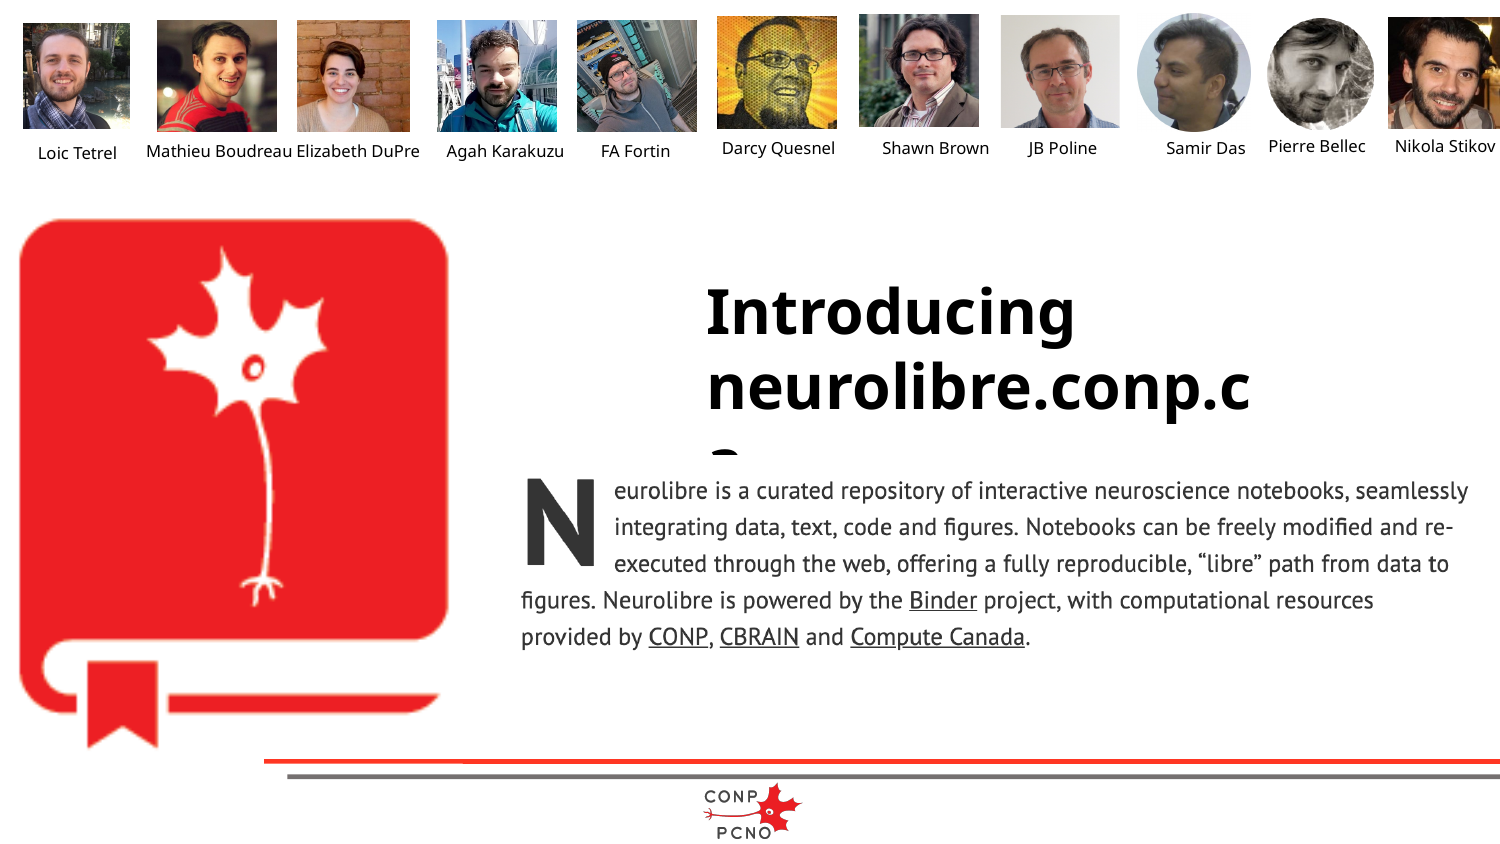

Pierre Bellec
Samir Das
Nikola Stikov
JB Poline
Shawn Brown
Darcy Quesnel
Mathieu Boudreau
Elizabeth DuPre
Agah Karakuzu
FA Fortin
Loic Tetrel
Introducing
neurolibre.conp.ca